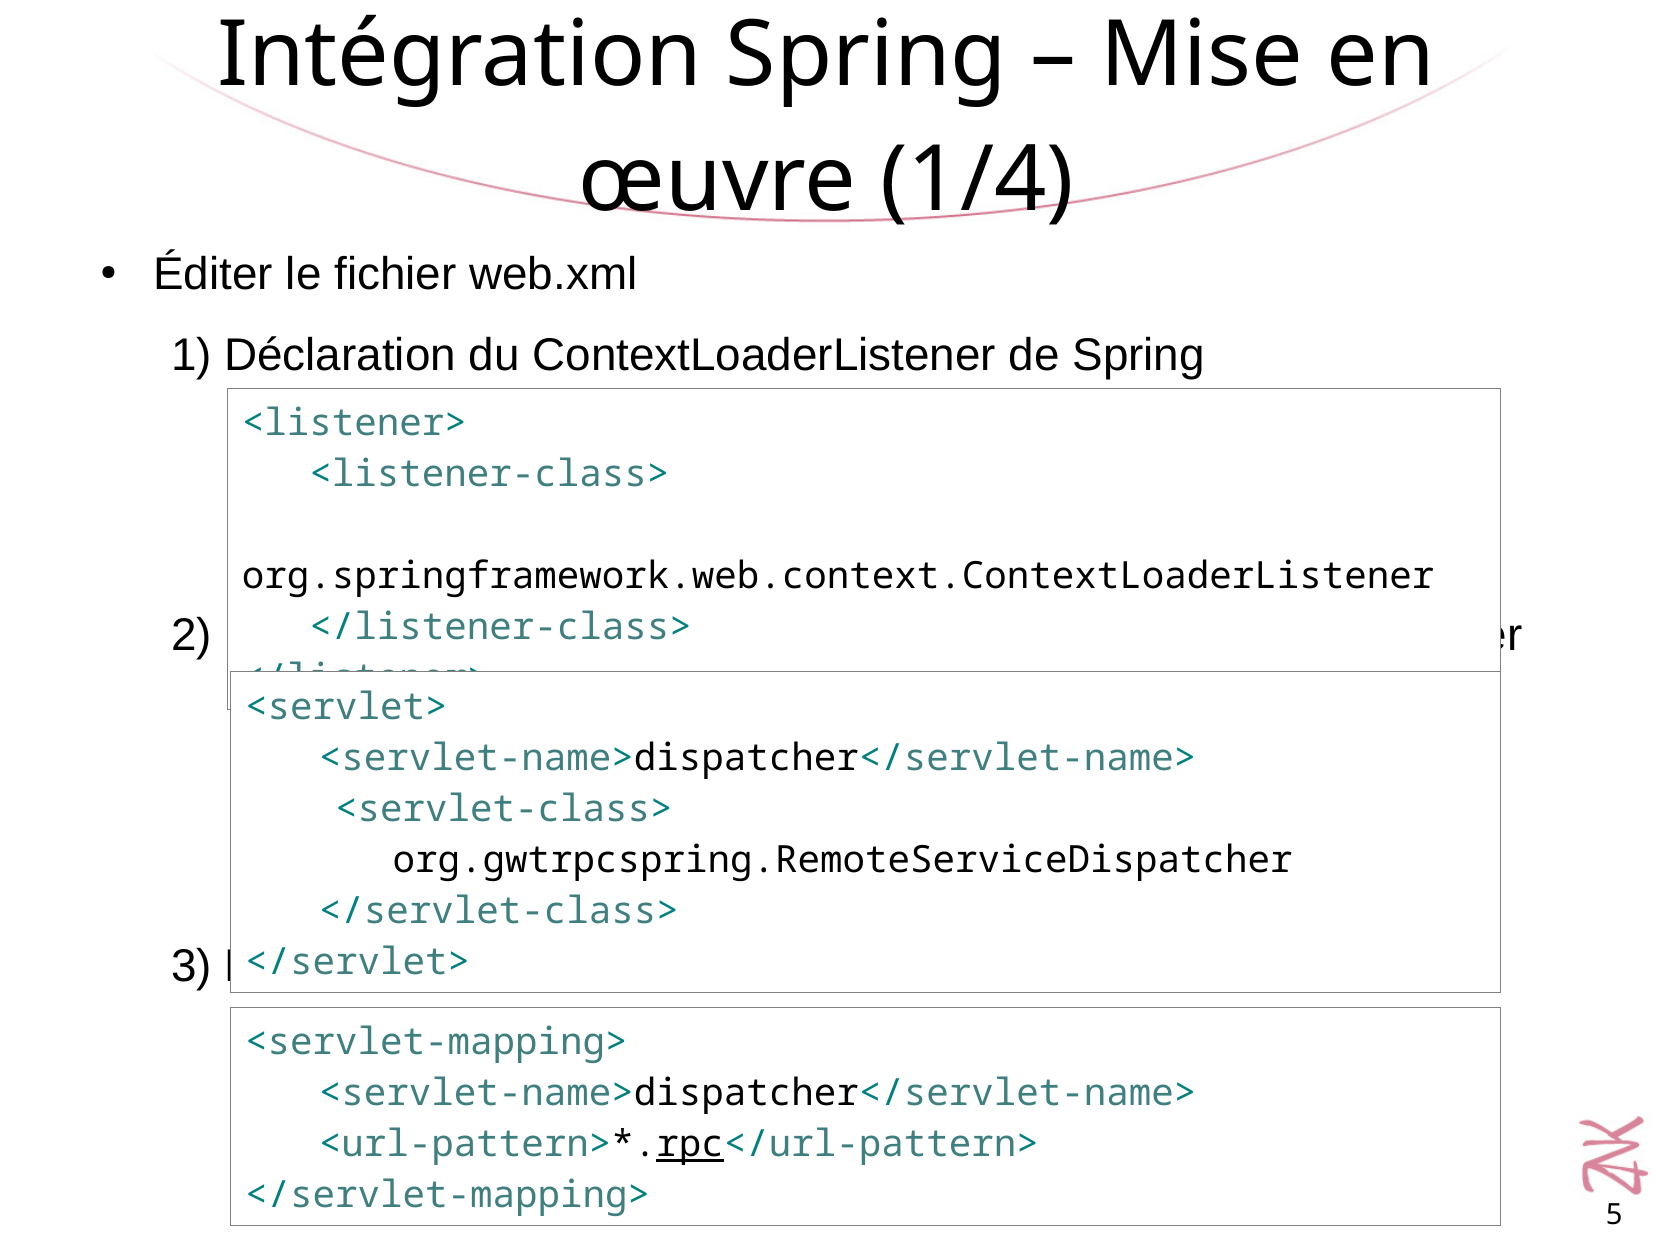

# Intégration Spring – Mise en œuvre (1/4)
Éditer le fichier web.xml
Déclaration du ContextLoaderListener de Spring
Déclaration d'une servlet unique, ayant le rôle de front controller
Mapping de la servlet sur toutes les url de type *.rpc
<listener>
 <listener-class>
 org.springframework.web.context.ContextLoaderListener
 </listener-class>
</listener>
<servlet>
	<servlet-name>dispatcher</servlet-name>
 <servlet-class>
		org.gwtrpcspring.RemoteServiceDispatcher
	</servlet-class>
</servlet>
<servlet-mapping>
	<servlet-name>dispatcher</servlet-name>
	<url-pattern>*.rpc</url-pattern>
</servlet-mapping>
5